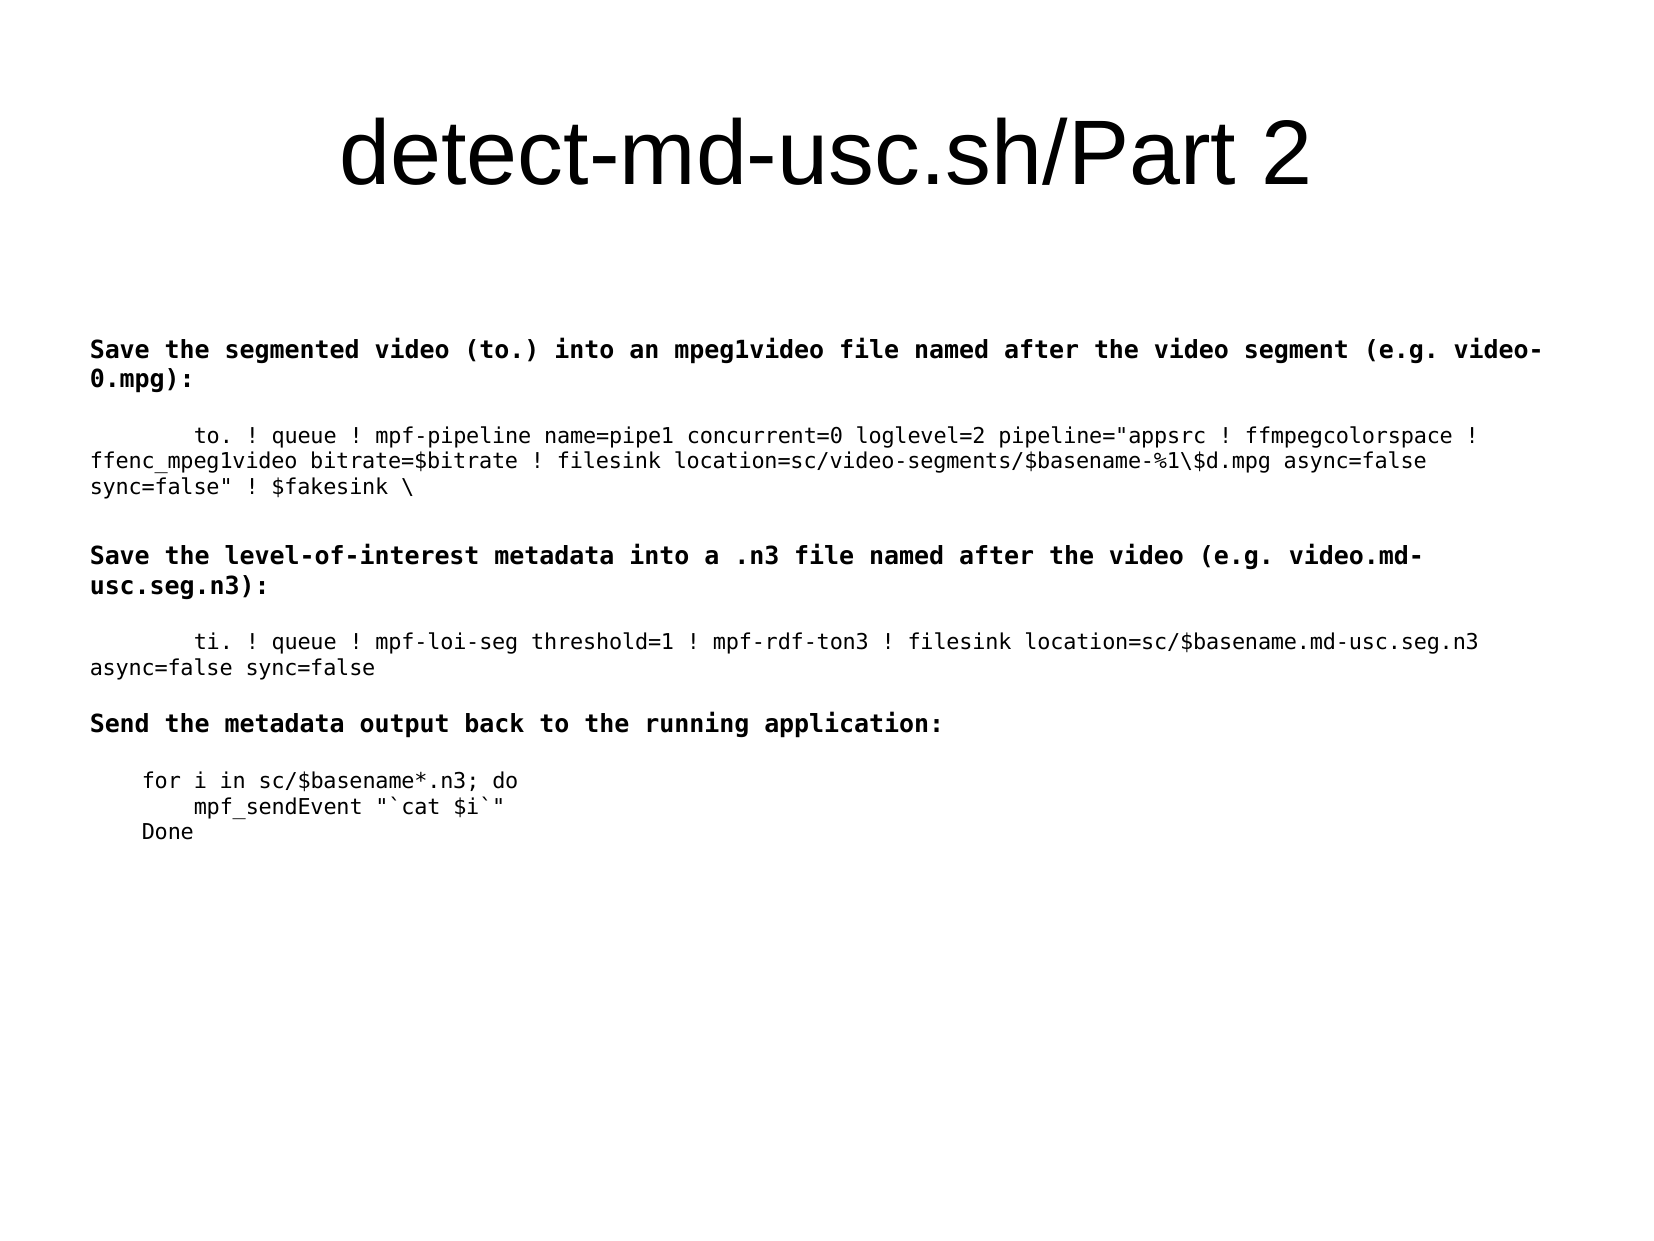

# detect-md-usc.sh/Part 2
Save the segmented video (to.) into an mpeg1video file named after the video segment (e.g. video-0.mpg):
 to. ! queue ! mpf-pipeline name=pipe1 concurrent=0 loglevel=2 pipeline="appsrc ! ffmpegcolorspace ! ffenc_mpeg1video bitrate=$bitrate ! filesink location=sc/video-segments/$basename-%1\$d.mpg async=false sync=false" ! $fakesink \
Save the level-of-interest metadata into a .n3 file named after the video (e.g. video.md-usc.seg.n3):
 ti. ! queue ! mpf-loi-seg threshold=1 ! mpf-rdf-ton3 ! filesink location=sc/$basename.md-usc.seg.n3 async=false sync=false
Send the metadata output back to the running application:
 for i in sc/$basename*.n3; do
 mpf_sendEvent "`cat $i`"
 Done